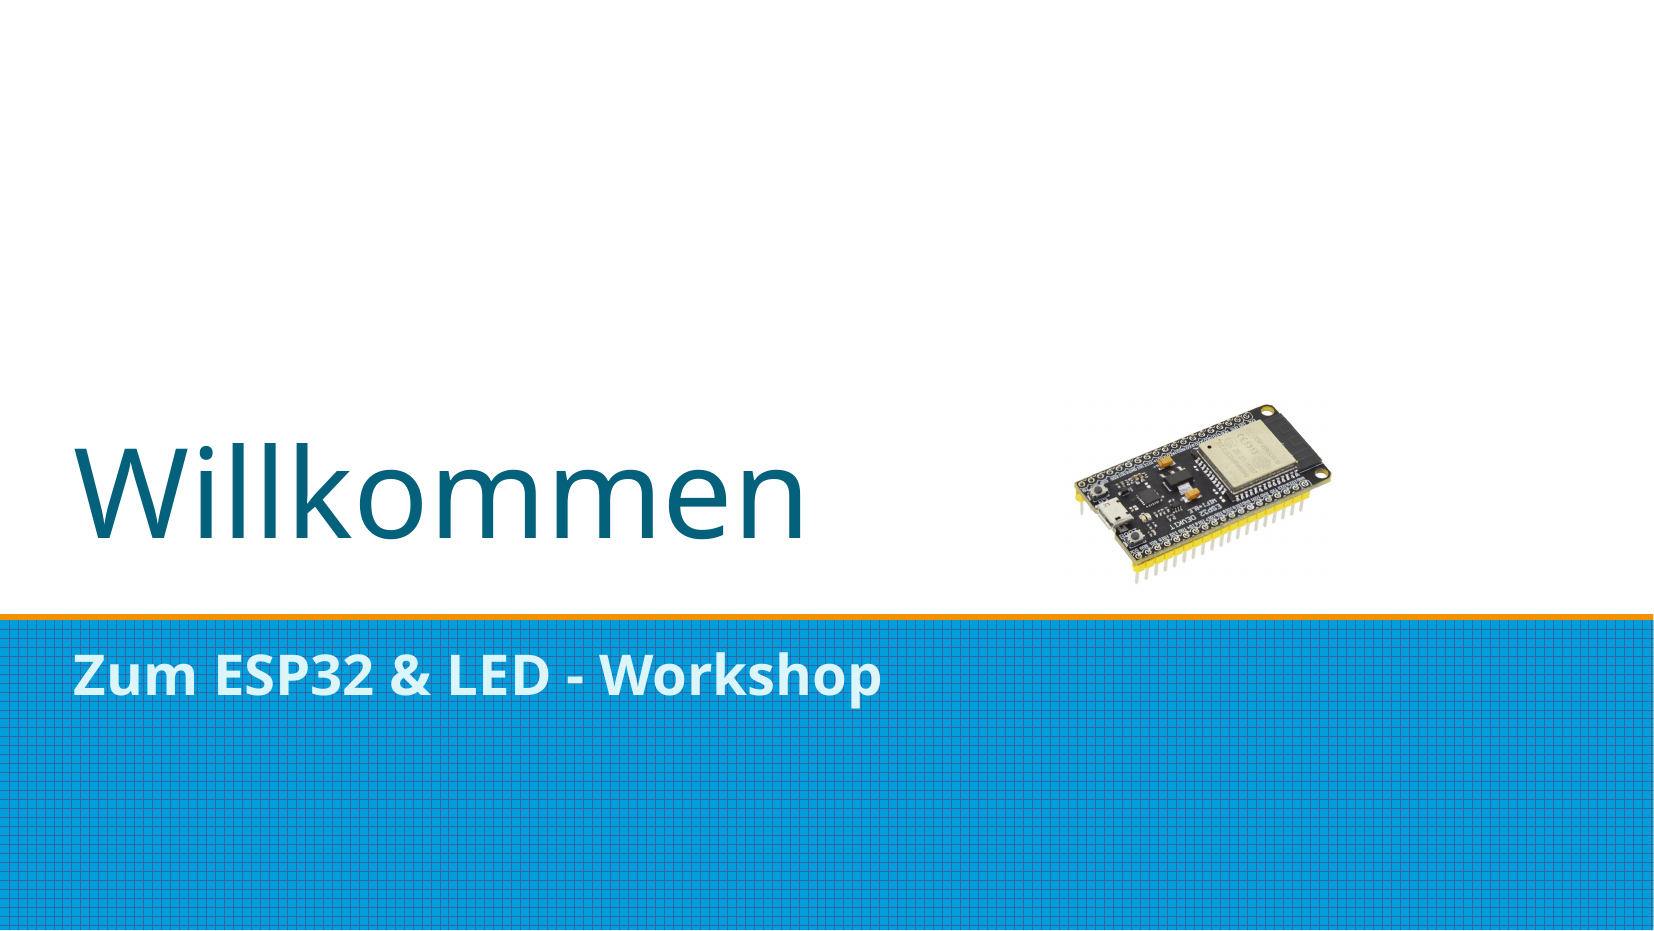

# Willkommen
Zum ESP32 & LED - Workshop